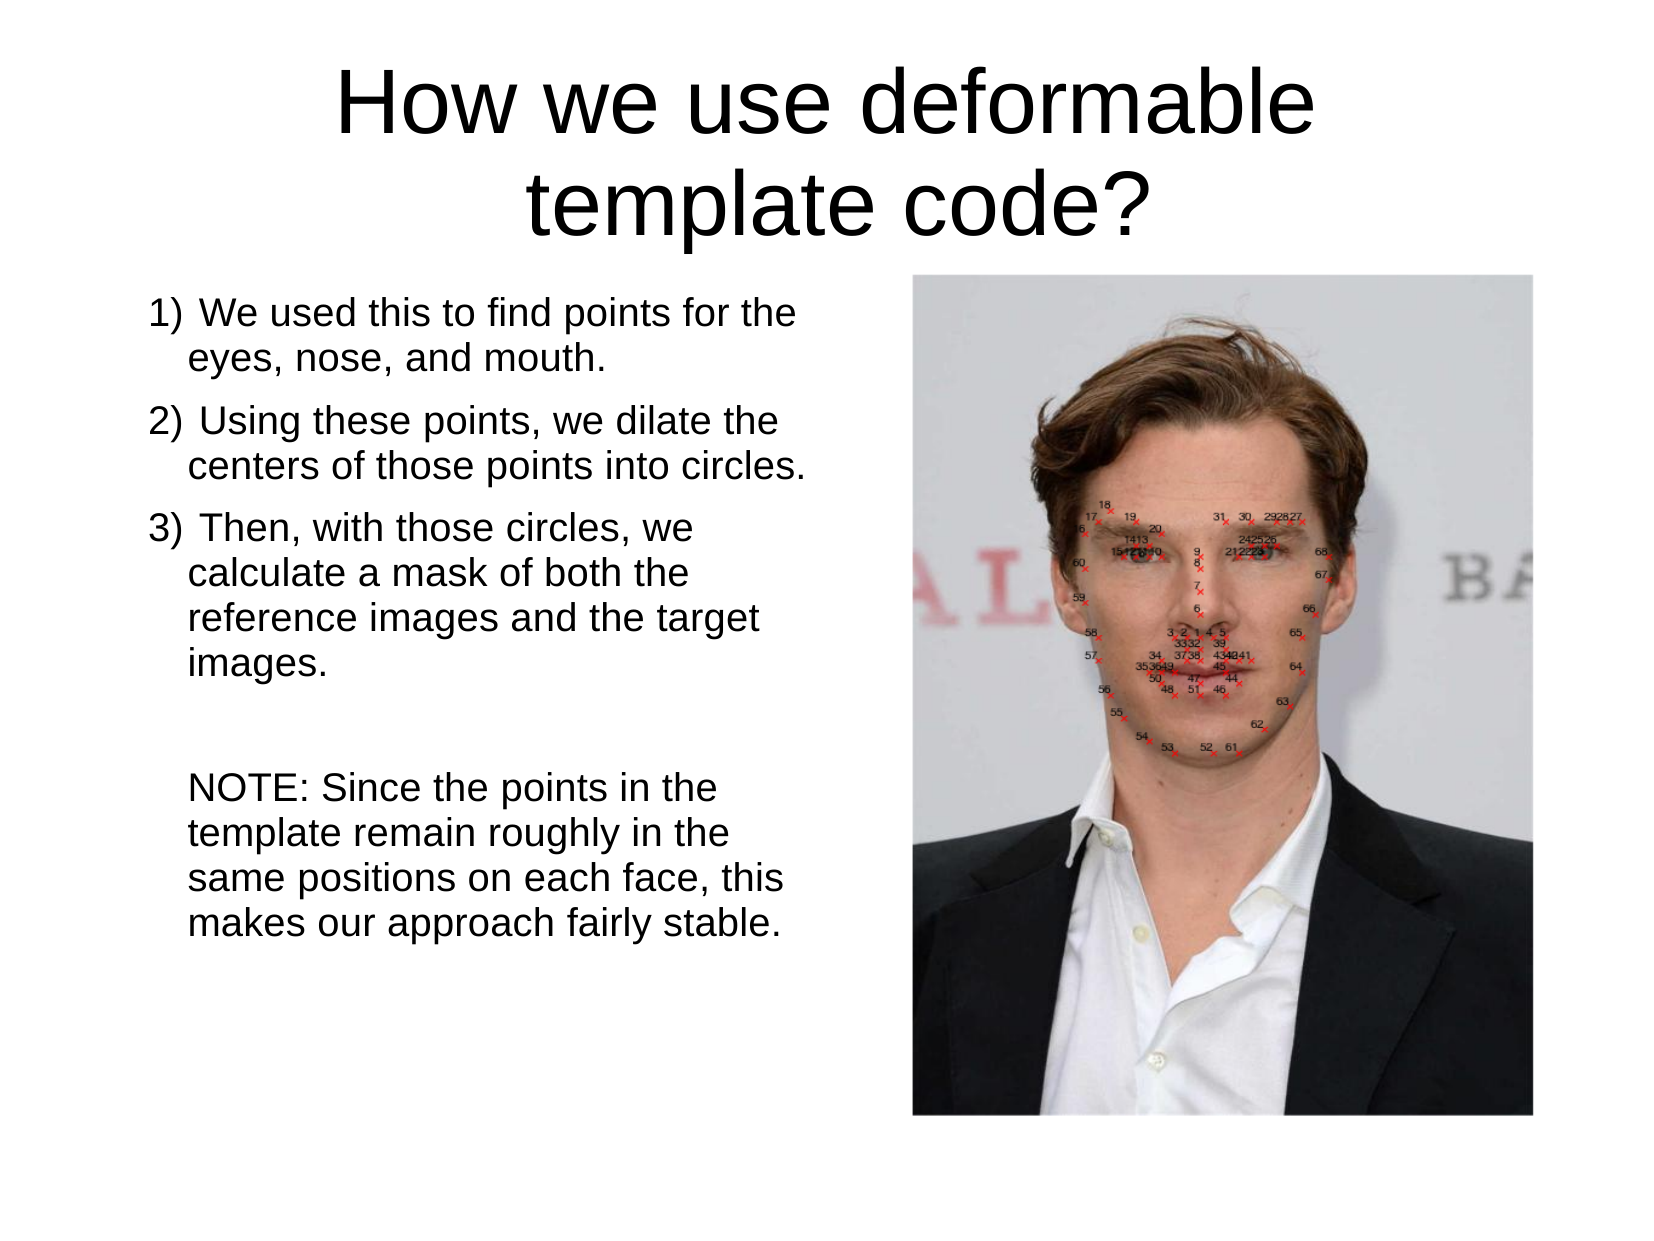

# How we use deformable template code?
 We used this to find points for the eyes, nose, and mouth.
 Using these points, we dilate the centers of those points into circles.
 Then, with those circles, we calculate a mask of both the reference images and the target images.
NOTE: Since the points in the template remain roughly in the same positions on each face, this makes our approach fairly stable.